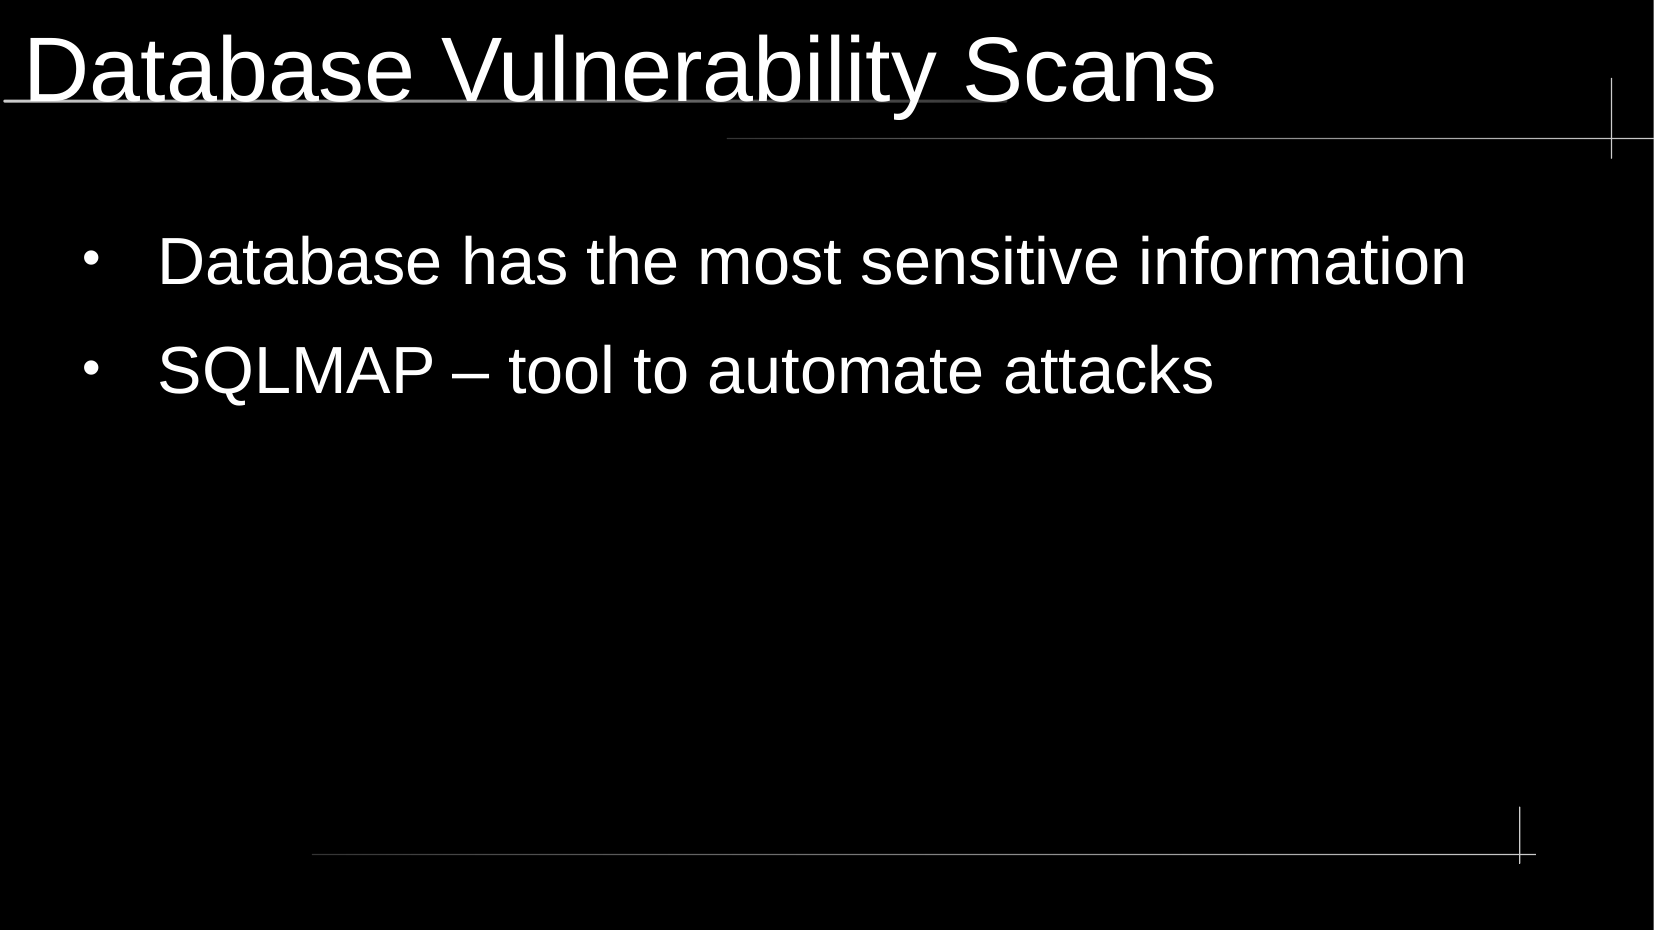

# Database Vulnerability Scans
Database has the most sensitive information
SQLMAP – tool to automate attacks